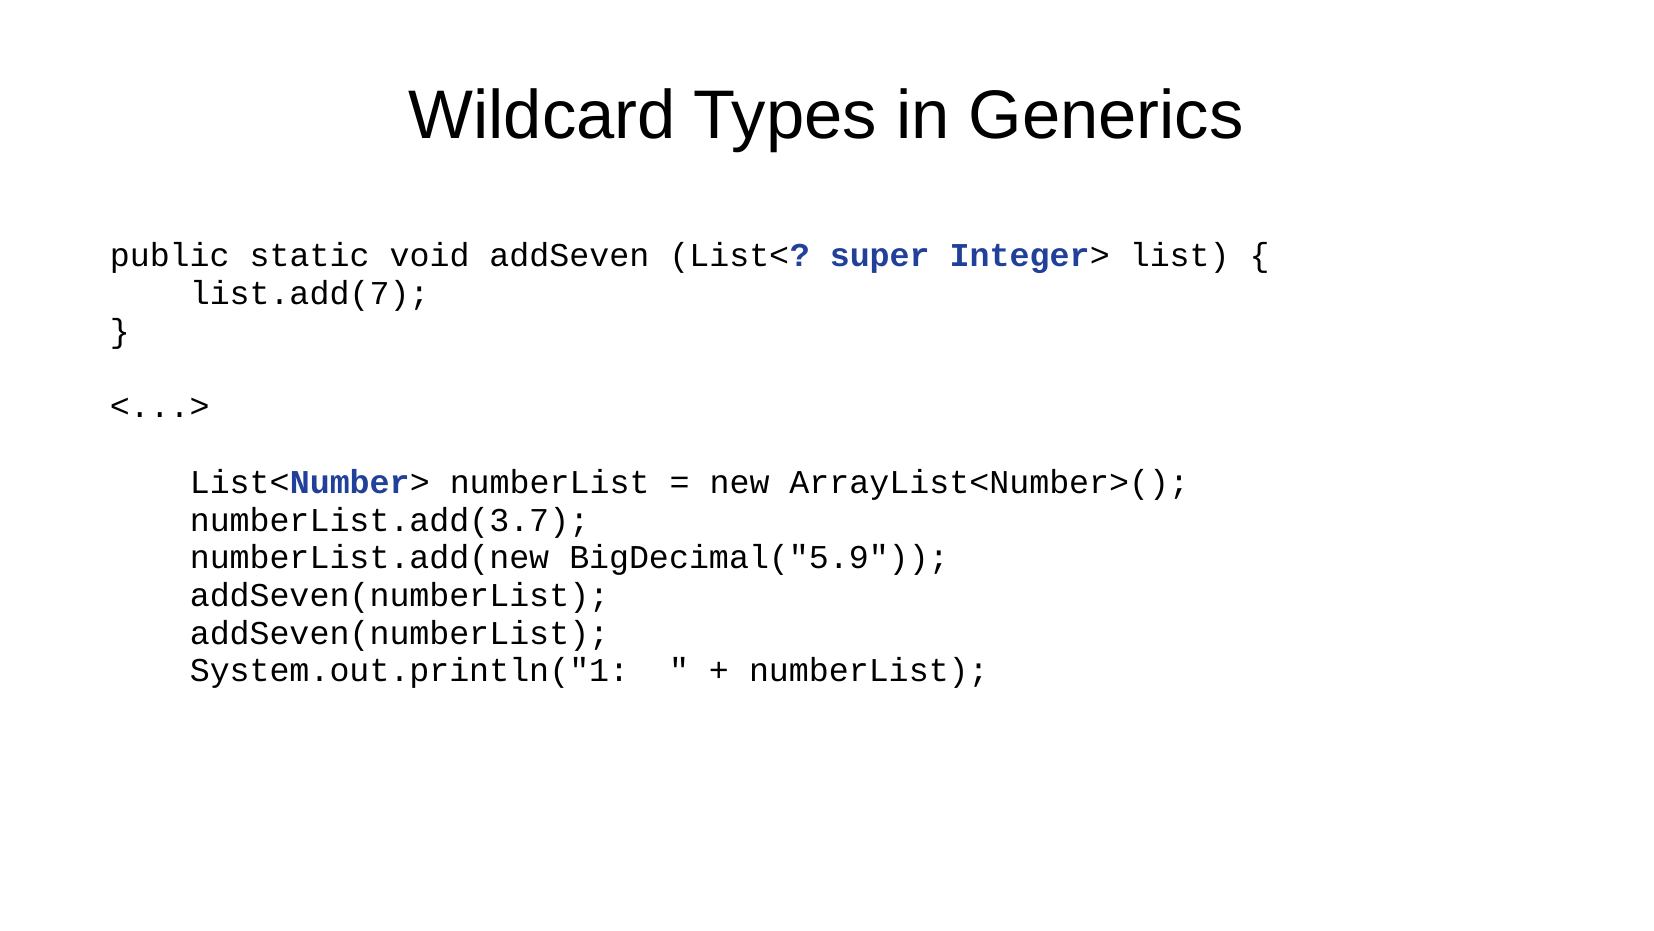

# Wildcard Types in Generics
 public static void addSeven (List<? super Integer> list) {
 list.add(7);
 }
 <...>
 List<Number> numberList = new ArrayList<Number>();
 numberList.add(3.7);
 numberList.add(new BigDecimal("5.9"));
 addSeven(numberList);
 addSeven(numberList);
 System.out.println("1: " + numberList);